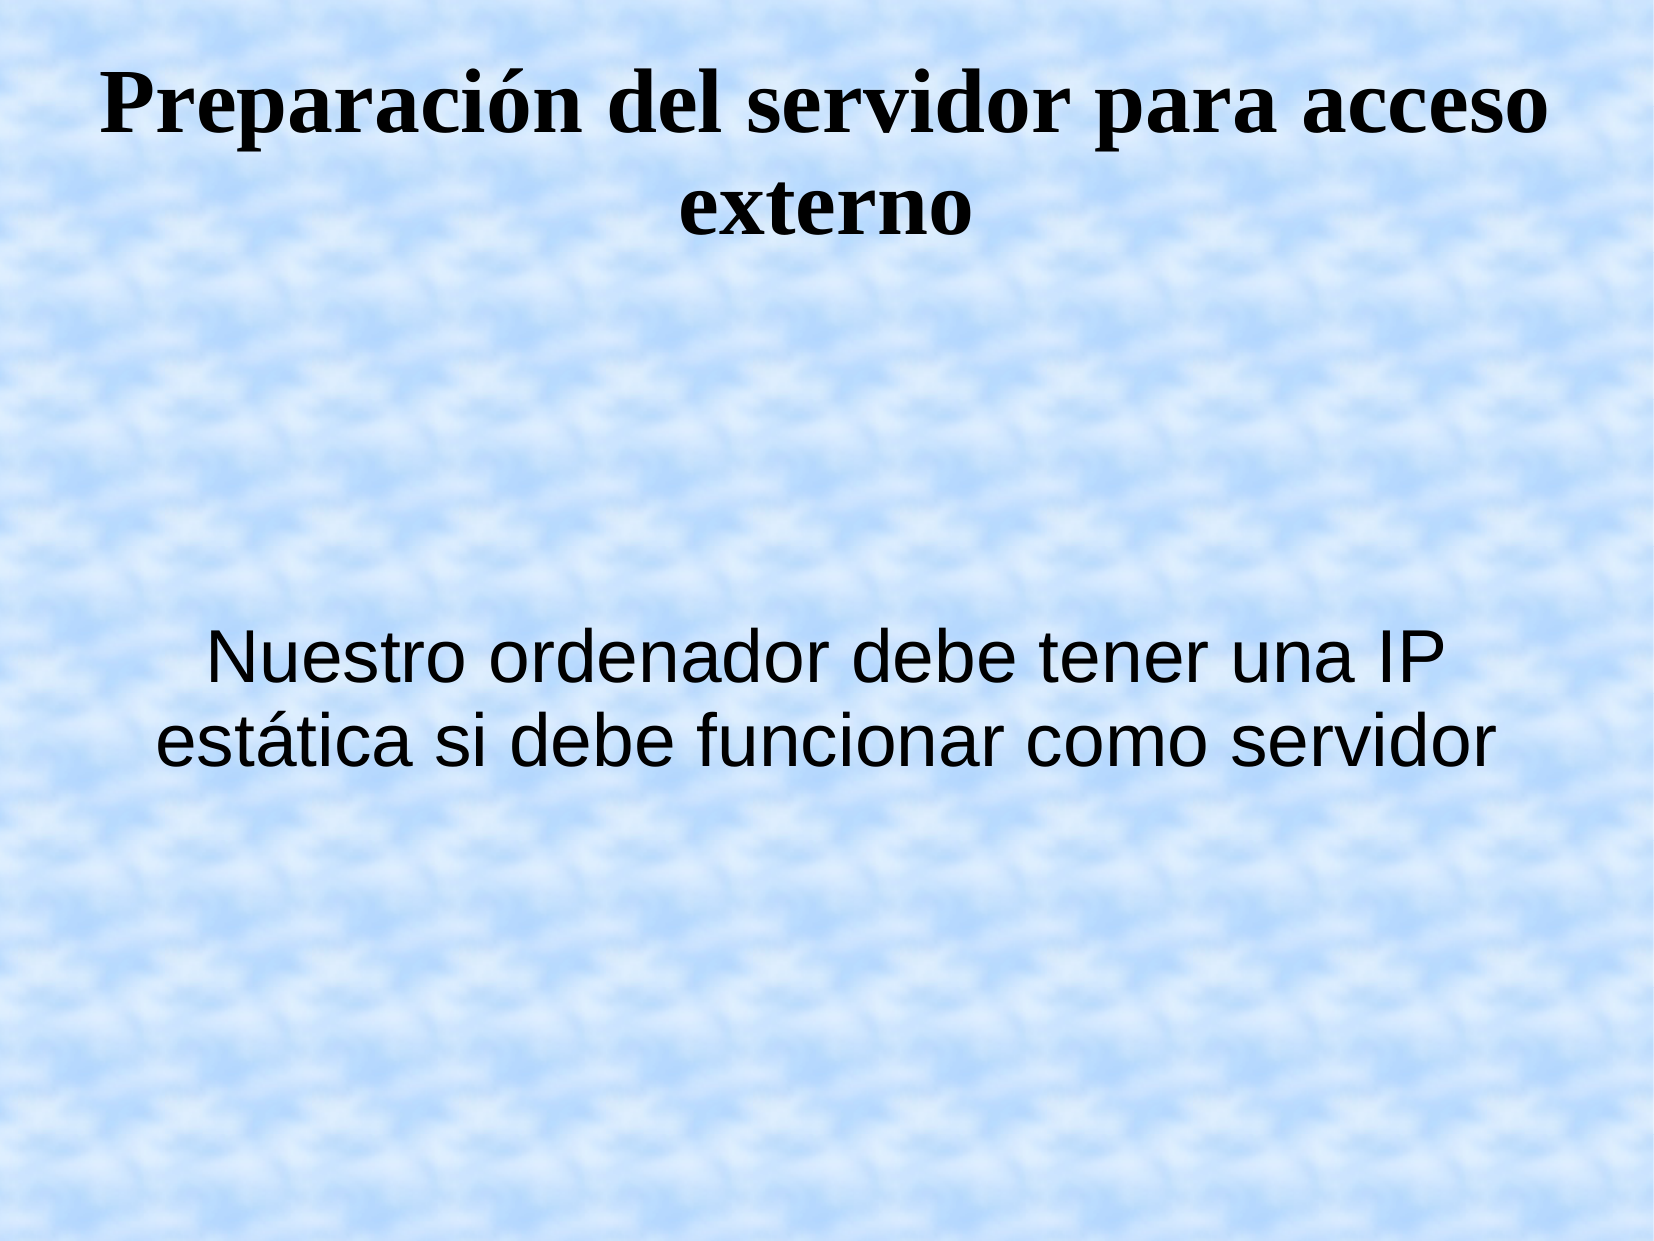

# Preparación del servidor para acceso externo
Nuestro ordenador debe tener una IP estática si debe funcionar como servidor